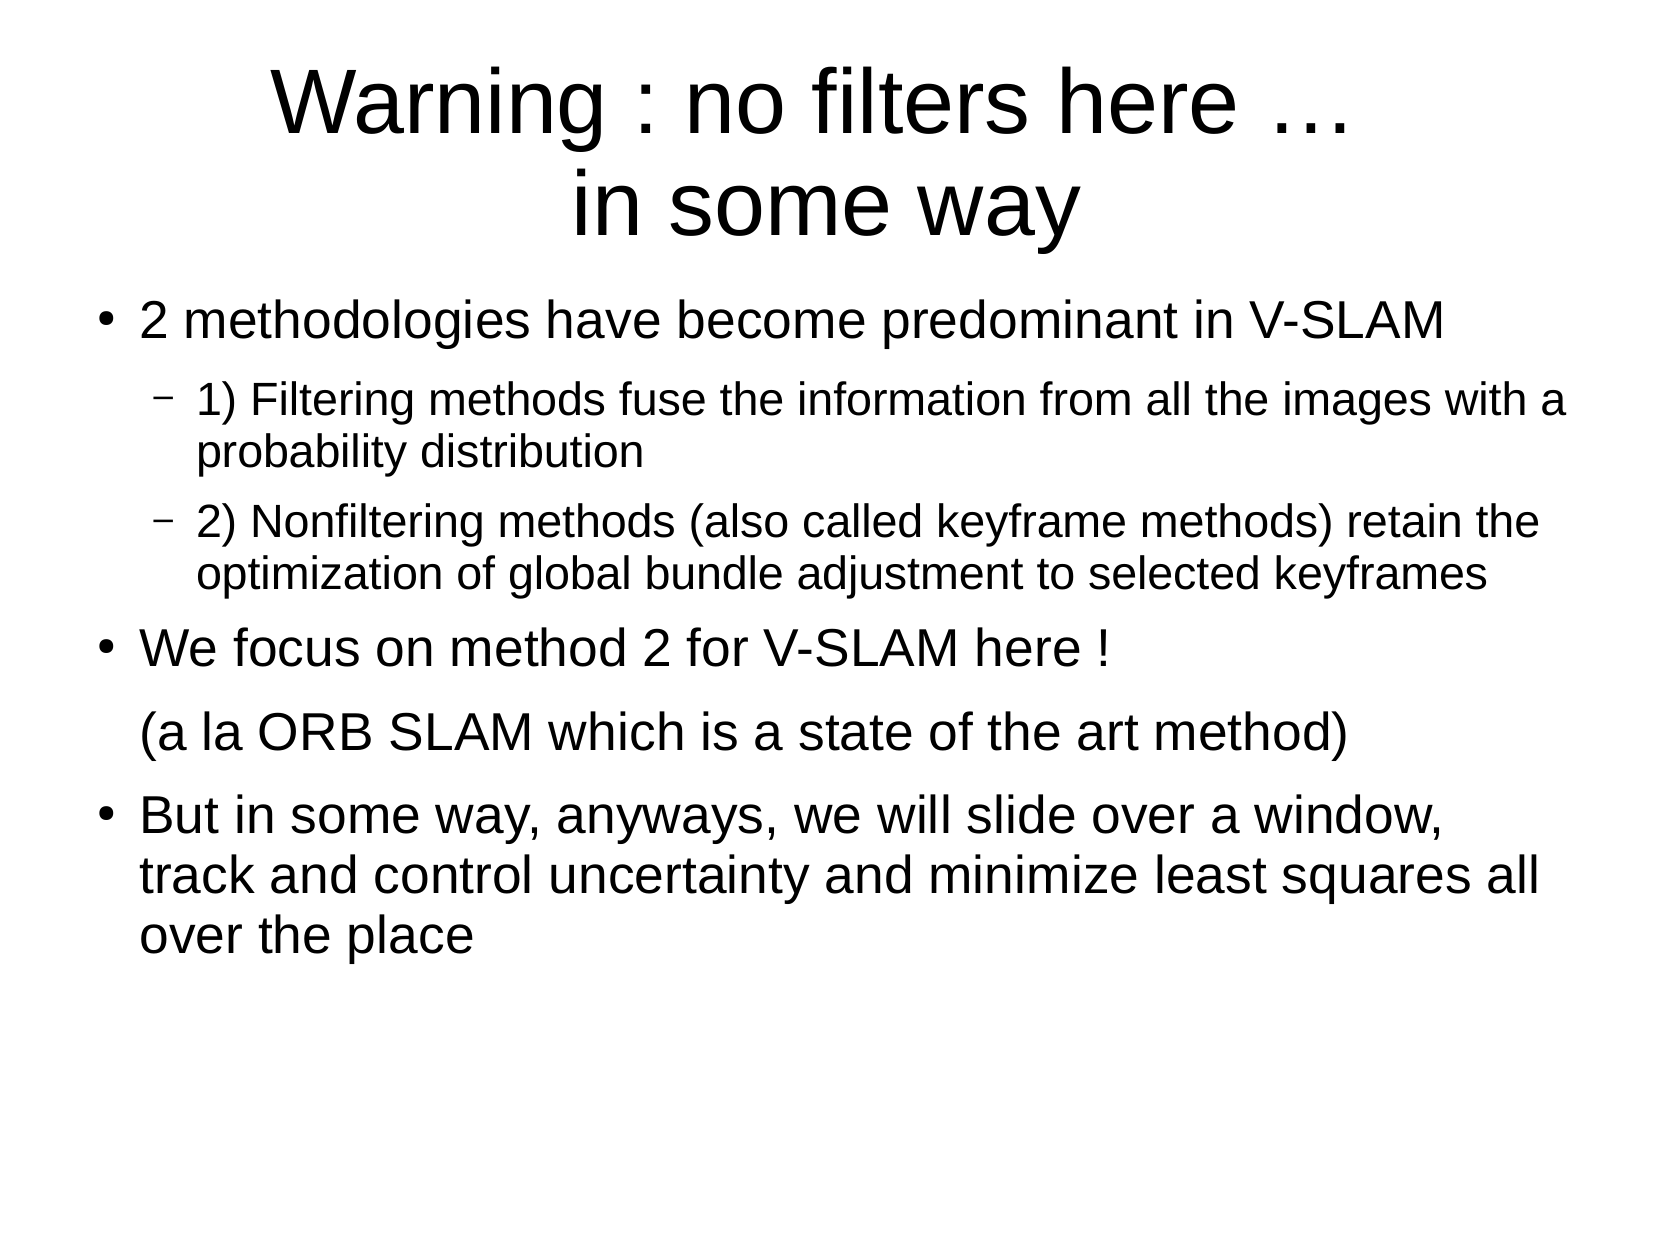

# Warning : no filters here … in some way
2 methodologies have become predominant in V-SLAM
1) Filtering methods fuse the information from all the images with a probability distribution
2) Nonfiltering methods (also called keyframe methods) retain the optimization of global bundle adjustment to selected keyframes
We focus on method 2 for V-SLAM here !
(a la ORB SLAM which is a state of the art method)
But in some way, anyways, we will slide over a window, track and control uncertainty and minimize least squares all over the place